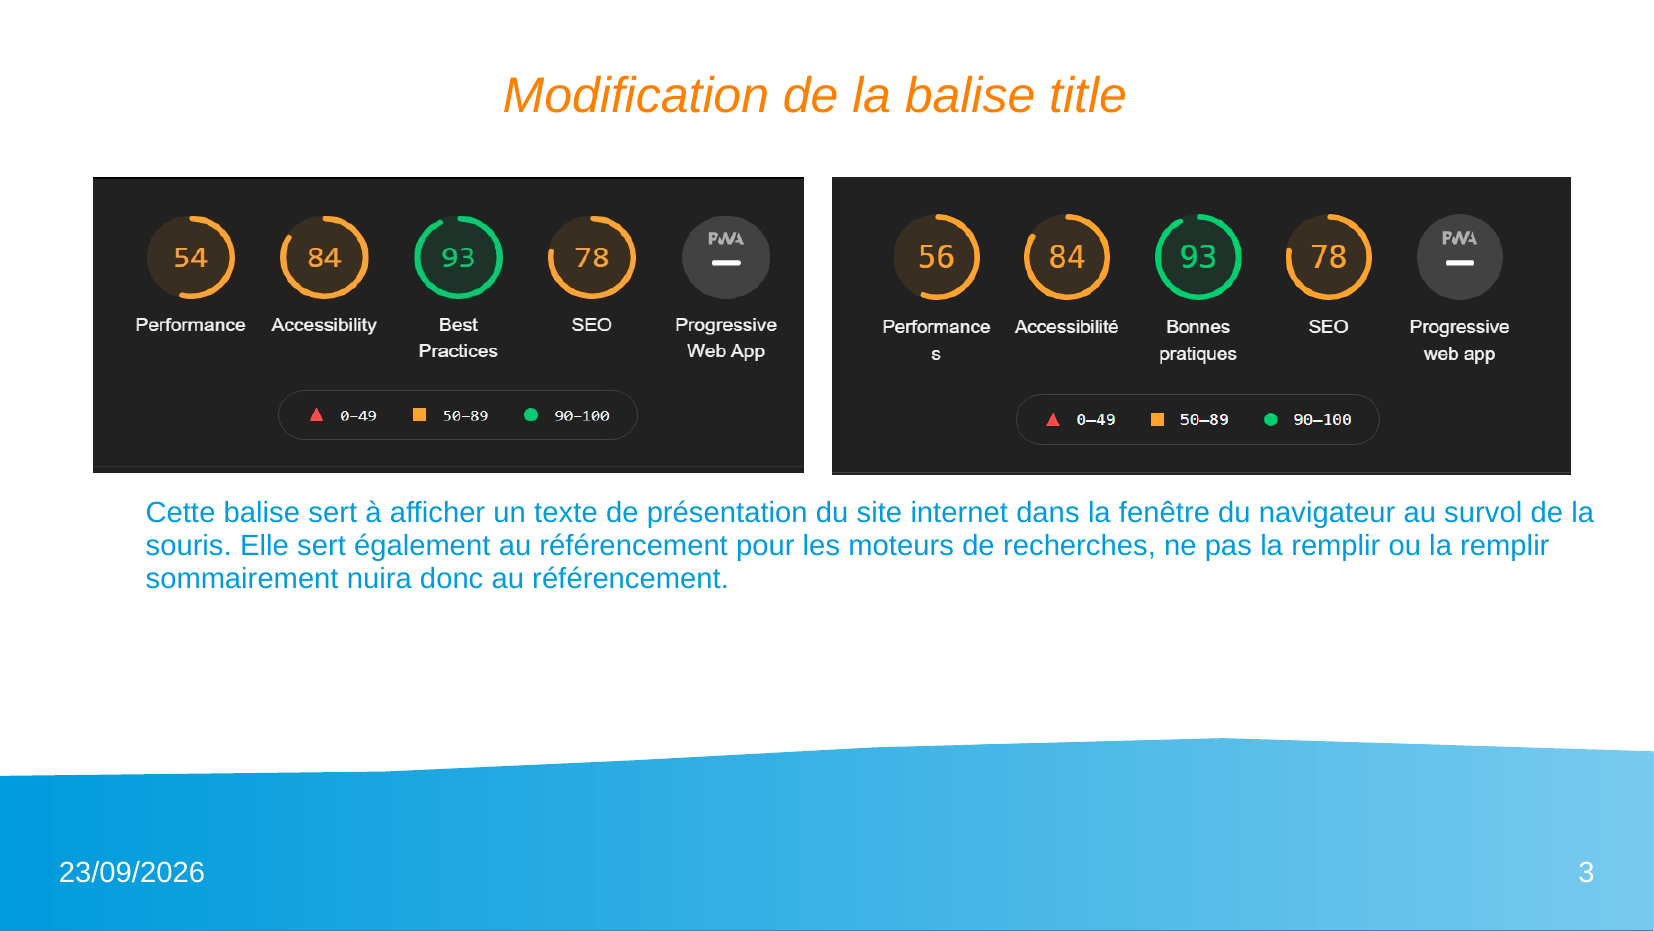

# Modification de la balise title
Cette balise sert à afficher un texte de présentation du site internet dans la fenêtre du navigateur au survol de la souris. Elle sert également au référencement pour les moteurs de recherches, ne pas la remplir ou la remplir sommairement nuira donc au référencement.